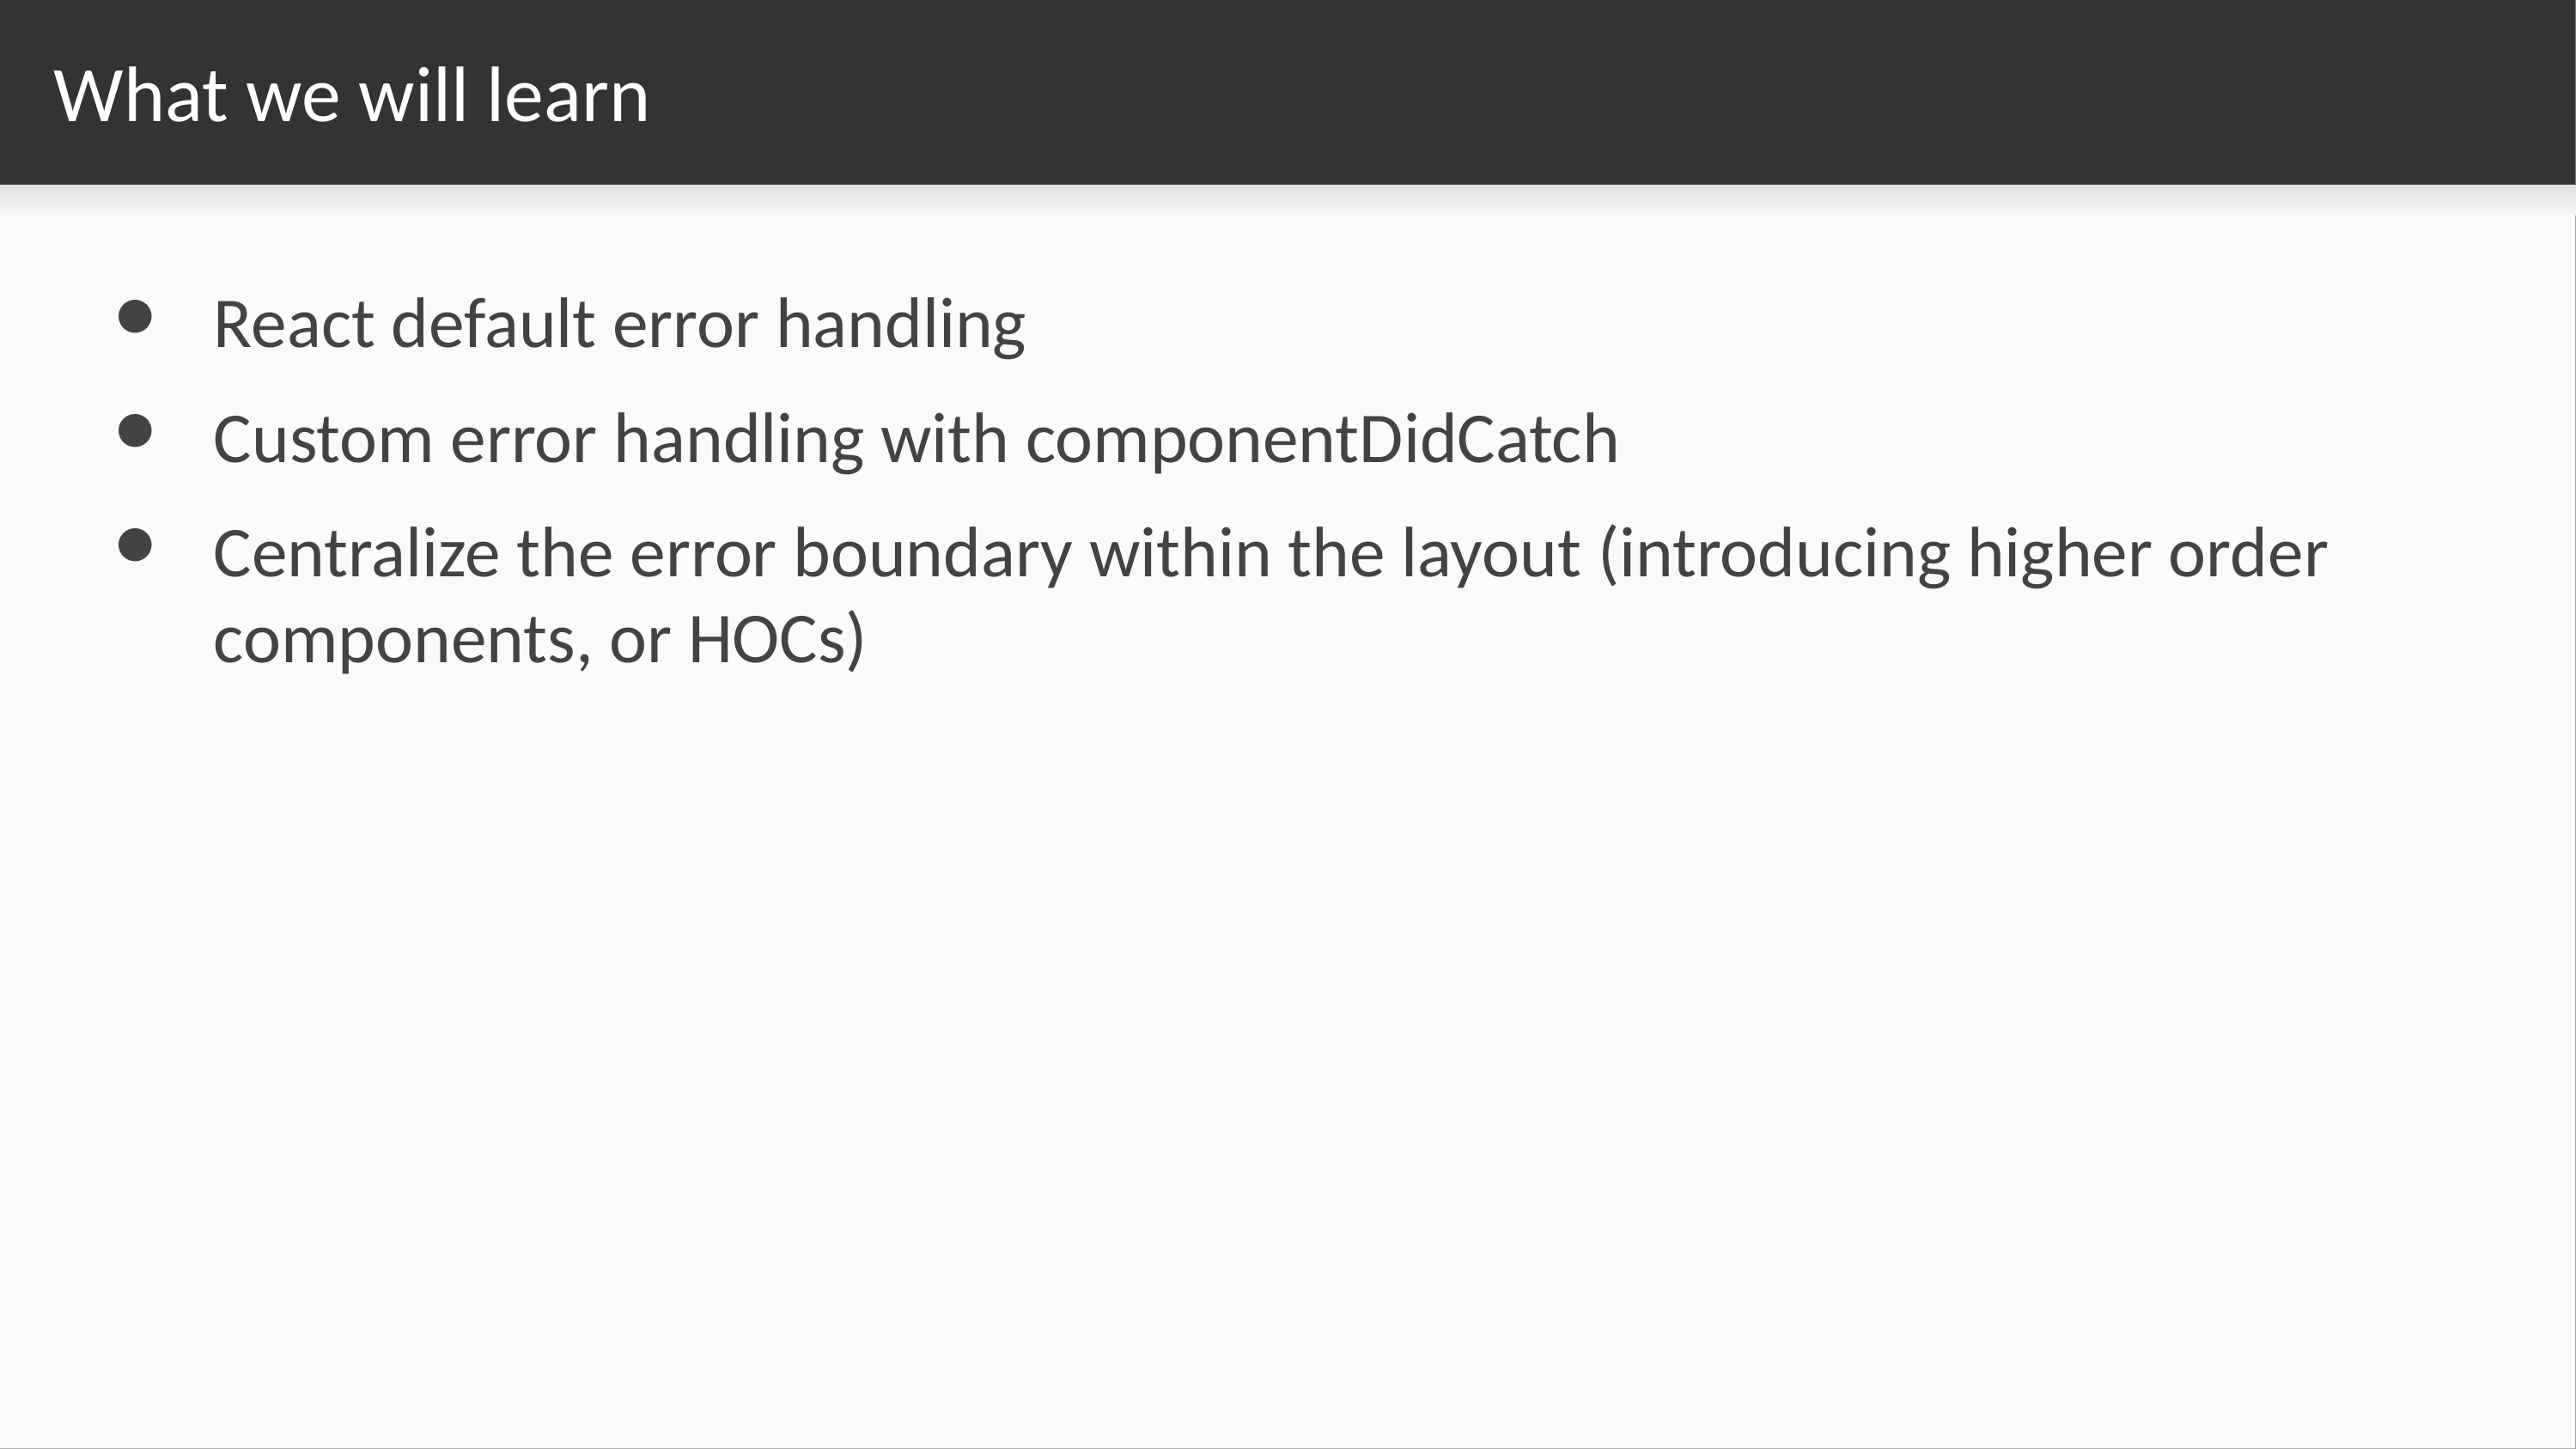

# What we will learn
React default error handling
Custom error handling with componentDidCatch
Centralize the error boundary within the layout (introducing higher order components, or HOCs)